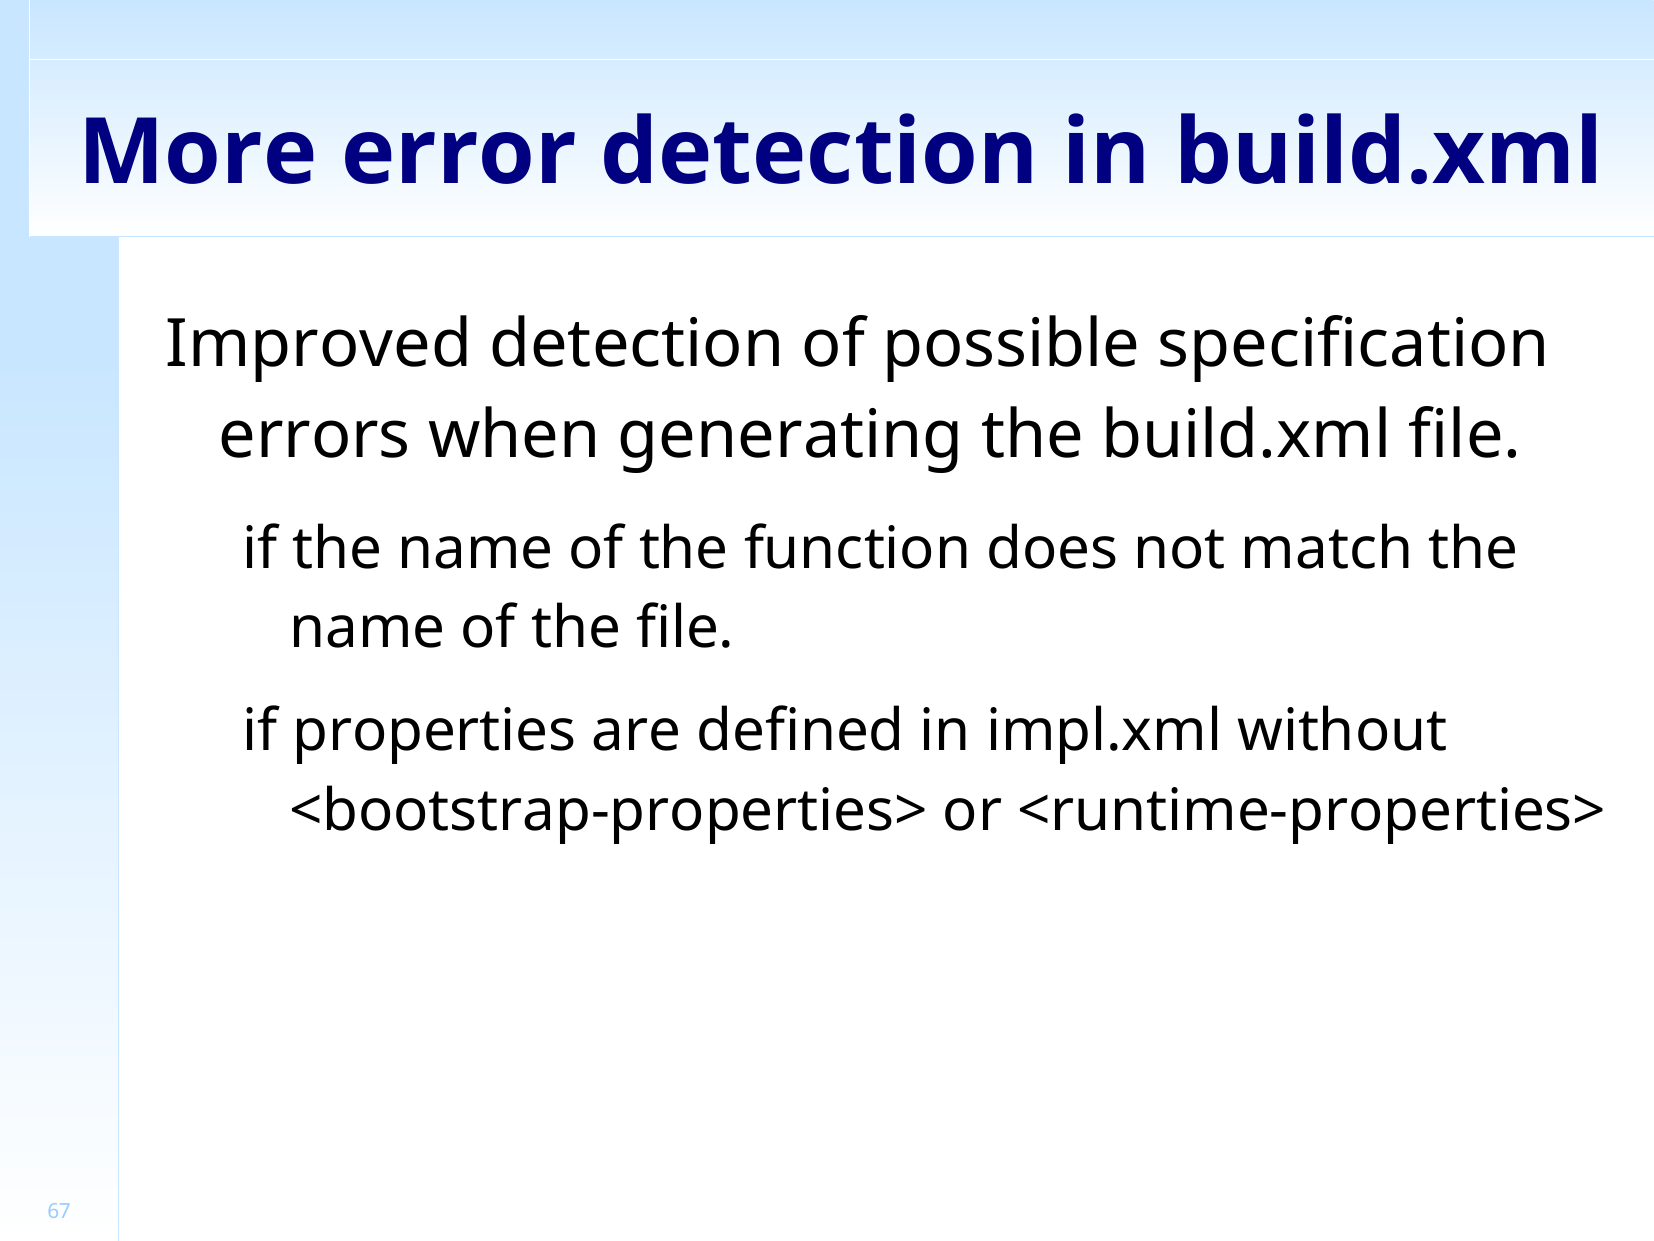

# More error detection in build.xml
Improved detection of possible specification errors when generating the build.xml file.
if the name of the function does not match the name of the file.
if properties are defined in impl.xml without <bootstrap-properties> or <runtime-properties>